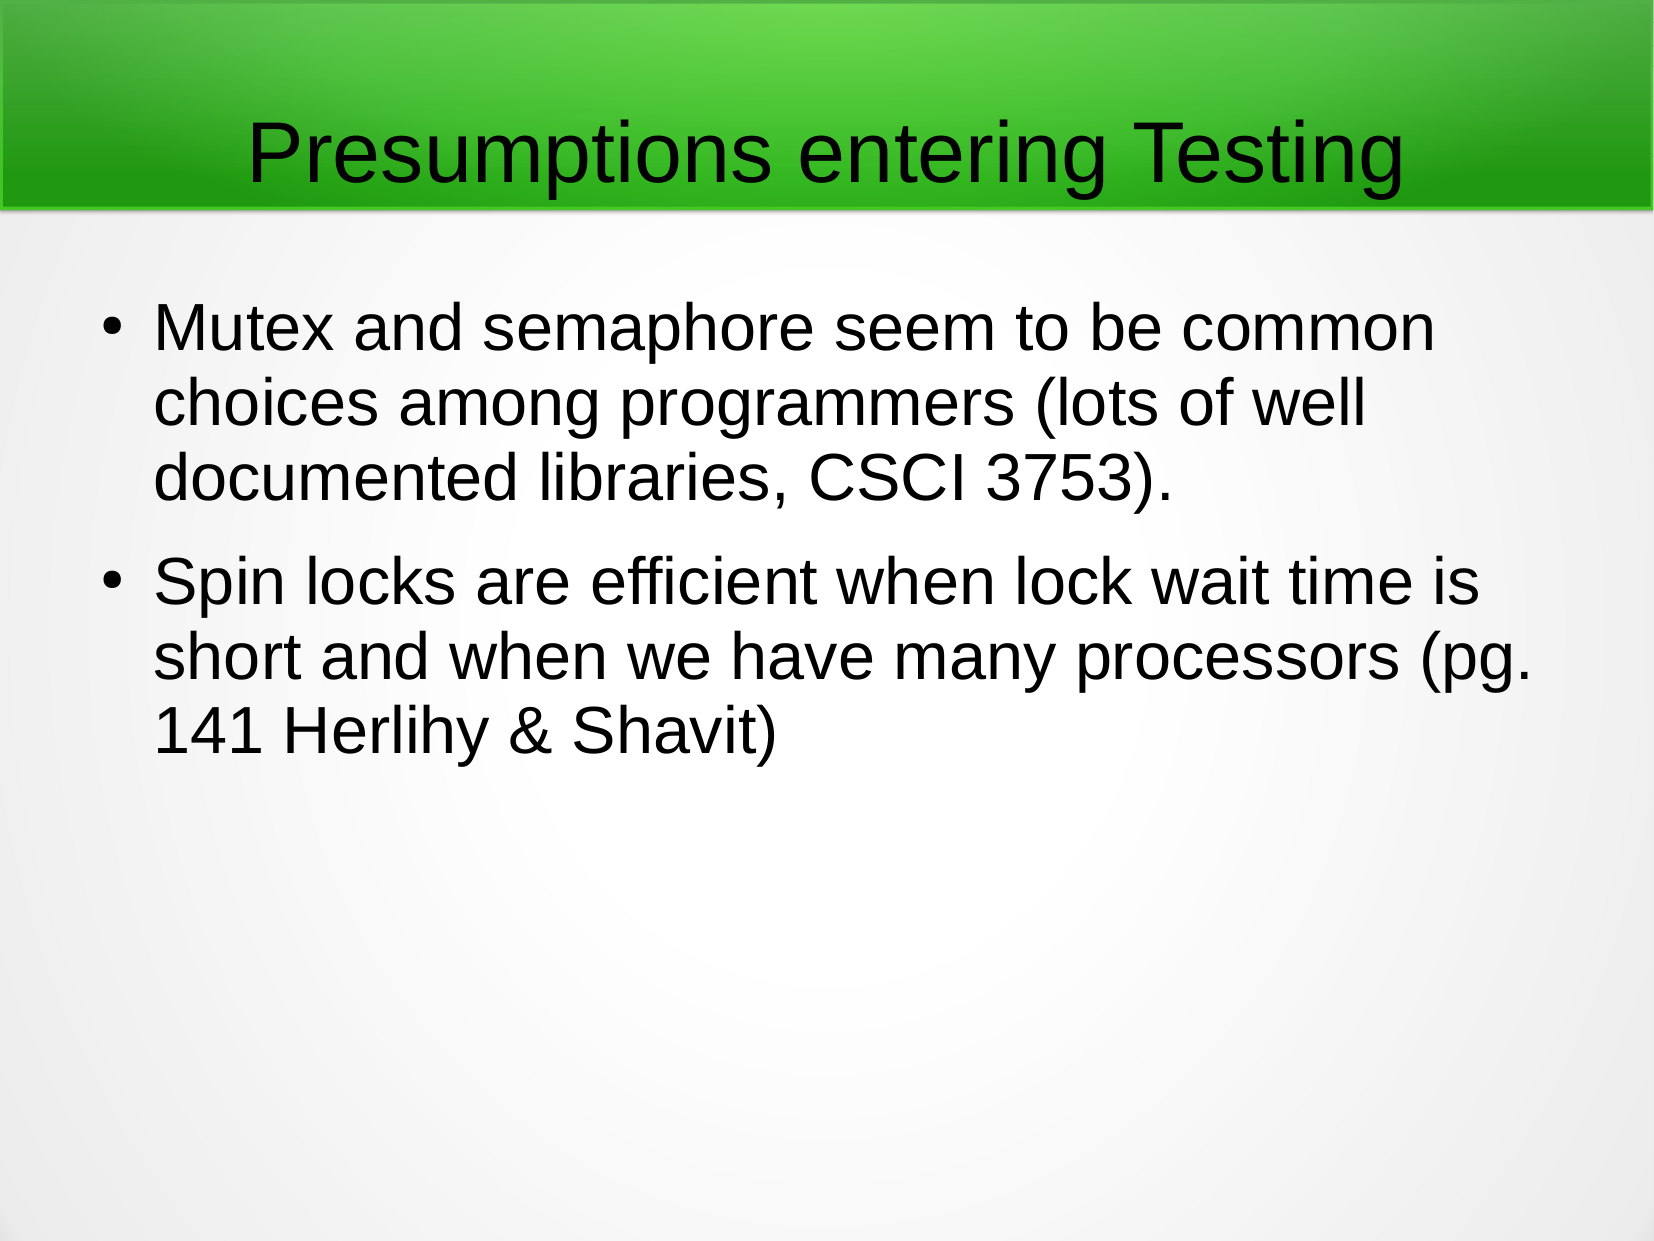

# Presumptions entering Testing
Mutex and semaphore seem to be common choices among programmers (lots of well documented libraries, CSCI 3753).
Spin locks are efficient when lock wait time is short and when we have many processors (pg. 141 Herlihy & Shavit)